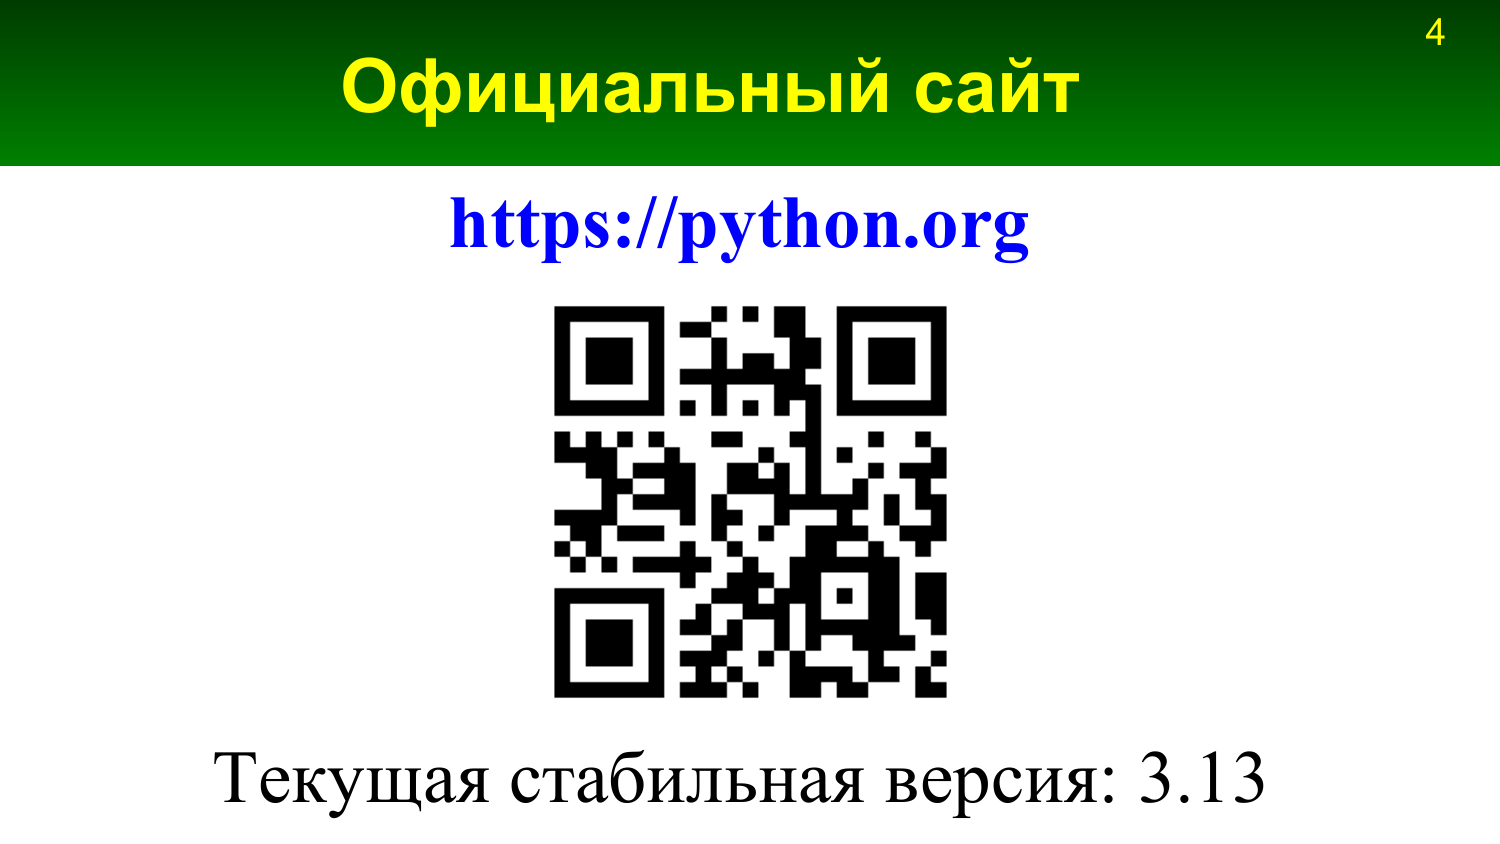

# Официальный сайт
https://python.org
Текущая стабильная версия: 3.13